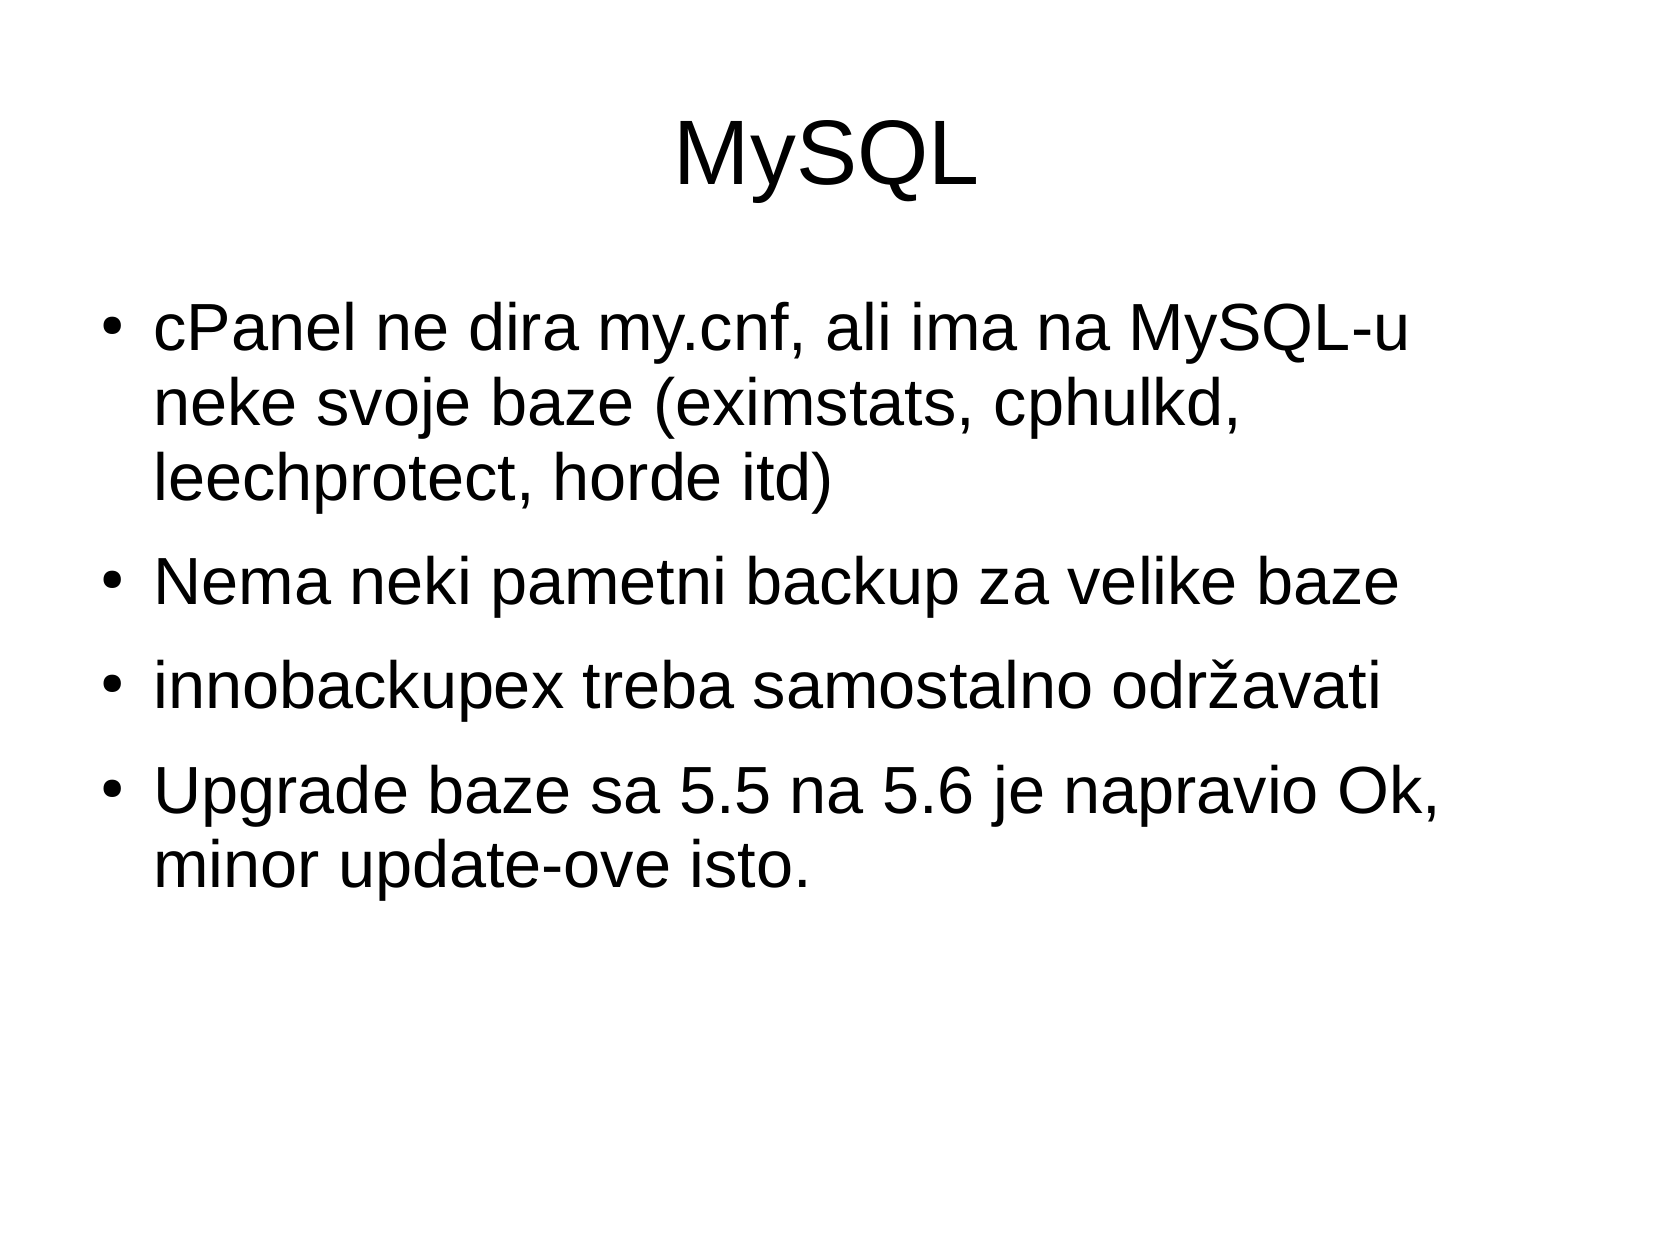

# MySQL
cPanel ne dira my.cnf, ali ima na MySQL-u neke svoje baze (eximstats, cphulkd, leechprotect, horde itd)
Nema neki pametni backup za velike baze
innobackupex treba samostalno održavati
Upgrade baze sa 5.5 na 5.6 je napravio Ok, minor update-ove isto.